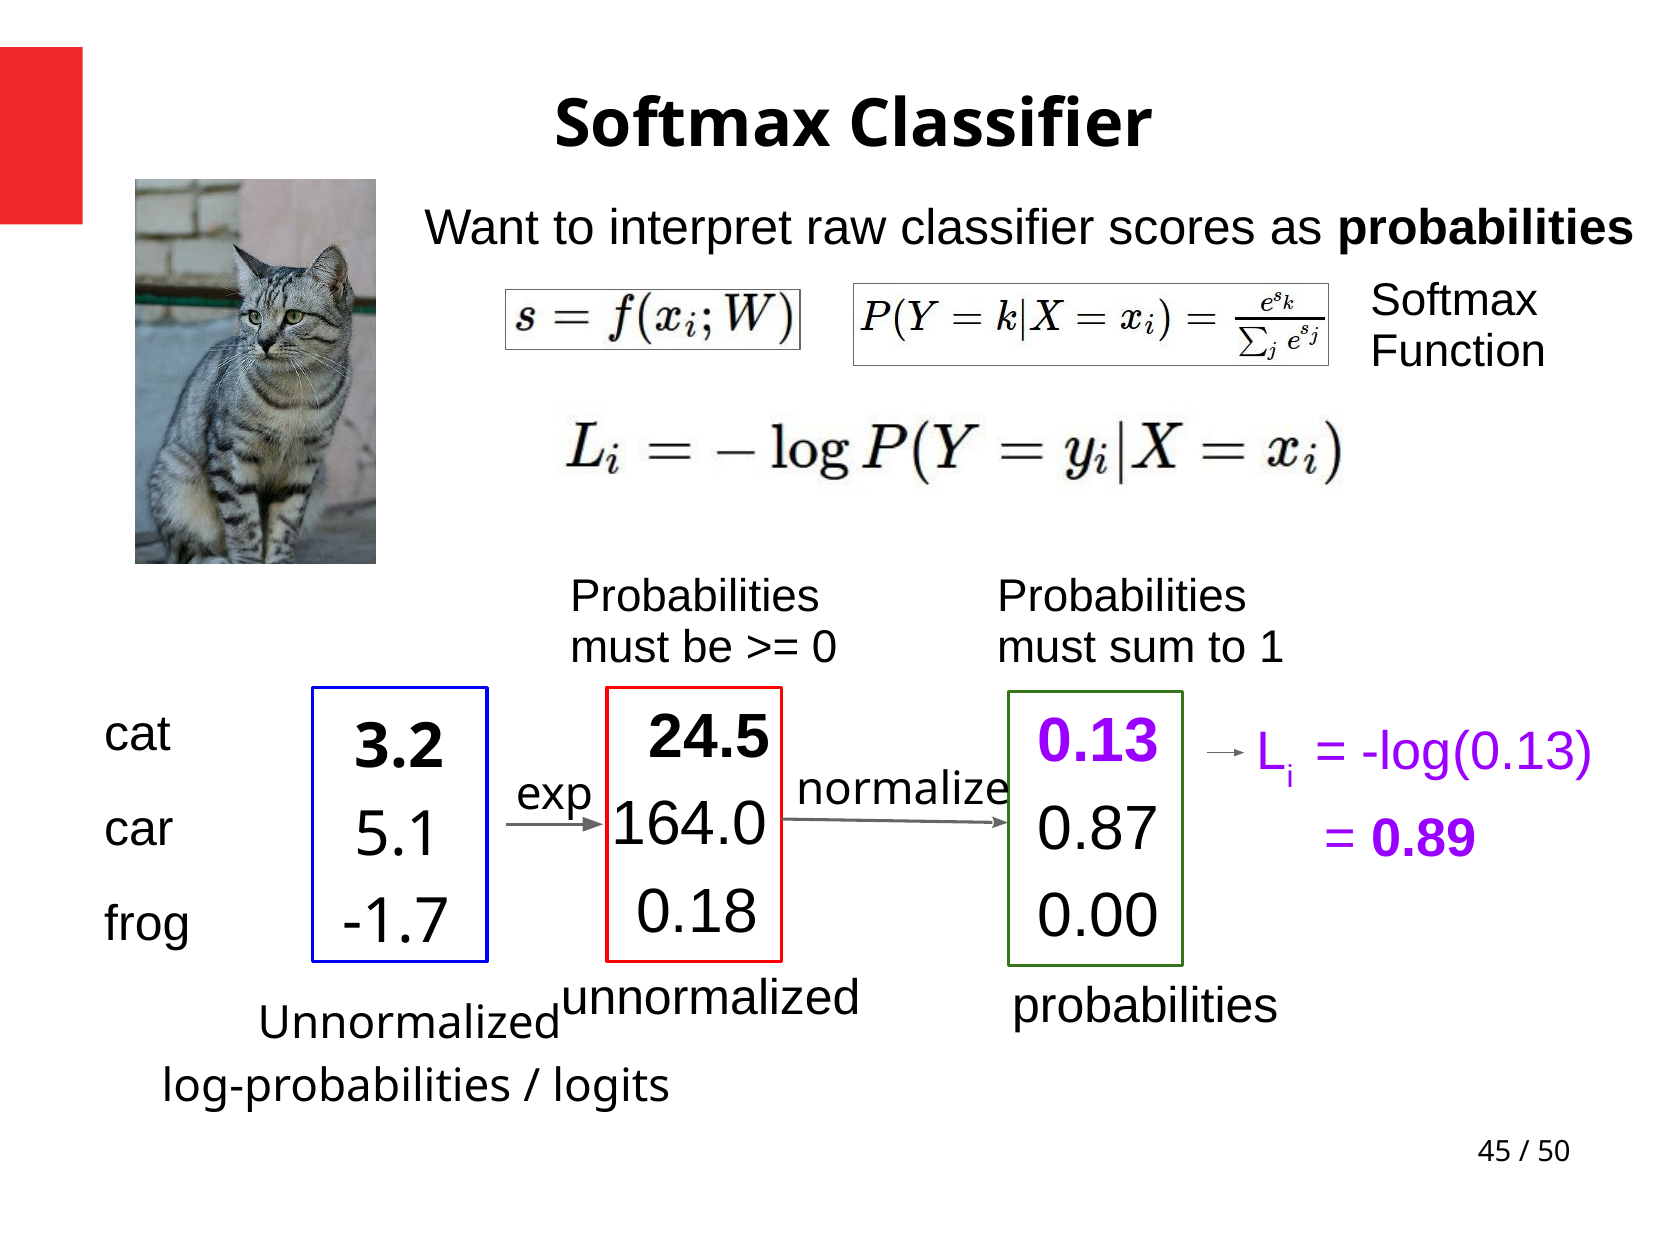

Softmax Classifier
Want to interpret raw classifier scores as probabilities
Softmax
Function
Probabilities
must be >= 0
Probabilities
must sum to 1
24.5
3.2
0.13
cat
Li
 = -log(0.13)
normalize
exp
164.0
5.1
0.87
car
 = 0.89
0.18
-1.7
0.00
frog
unnormalized
probabilities
 Unnormalized
log-probabilities / logits
45